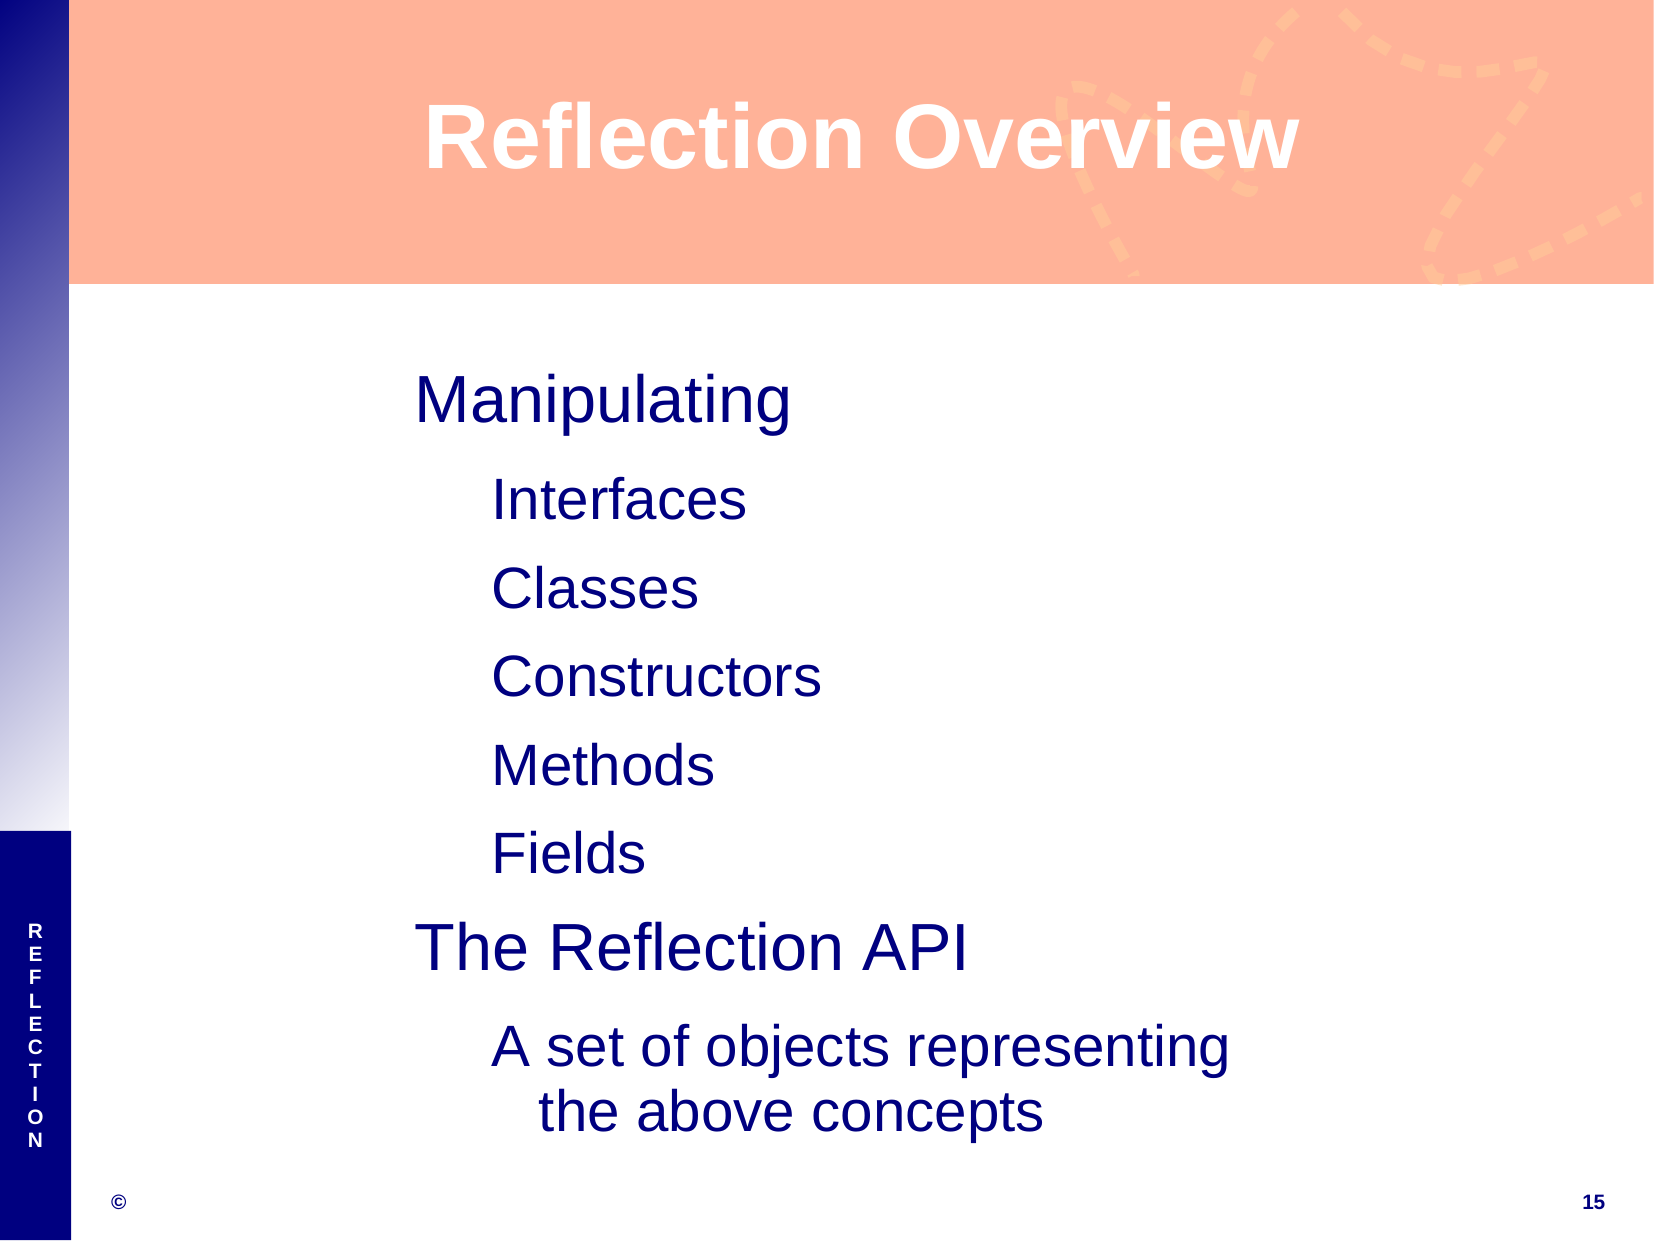

Reflection Overview
# Manipulating
Interfaces
Classes
Constructors
Methods
Fields
The Reflection API
A set of objects representing
the above concepts
R
E
F
L
E
C
T
I
O
N